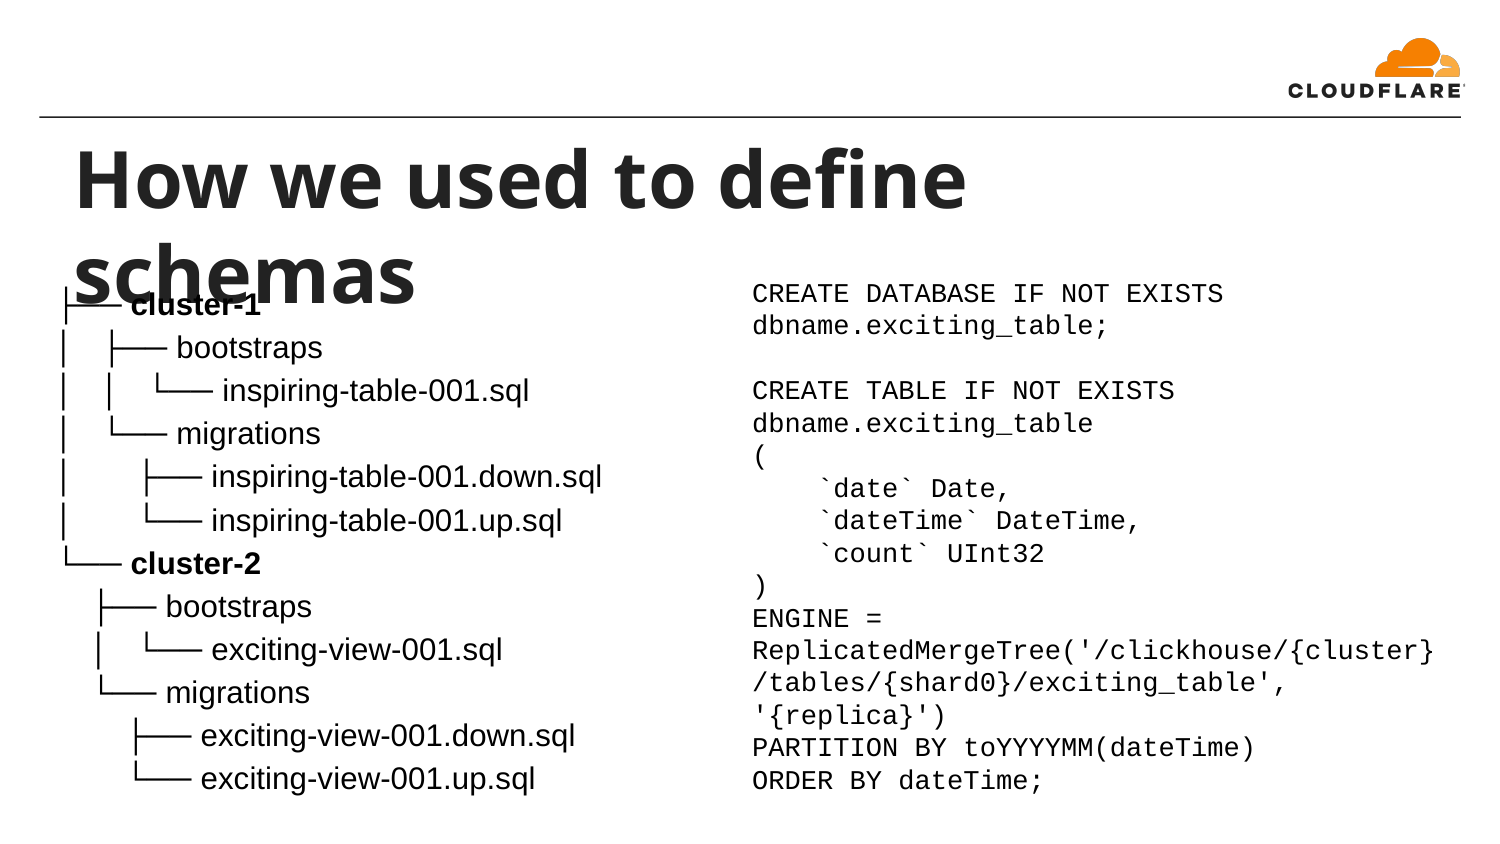

# How we used to define schemas
CREATE DATABASE IF NOT EXISTS dbname.exciting_table;
CREATE TABLE IF NOT EXISTS dbname.exciting_table
(
 `date` Date,
 `dateTime` DateTime,
 `count` UInt32
)
ENGINE = ReplicatedMergeTree('/clickhouse/{cluster}/tables/{shard0}/exciting_table', '{replica}')
PARTITION BY toYYYYMM(dateTime)
ORDER BY dateTime;
├── cluster-1
│ ├── bootstraps
│ │ └── inspiring-table-001.sql
│ └── migrations
│ ├── inspiring-table-001.down.sql
│ └── inspiring-table-001.up.sql
└── cluster-2
 ├── bootstraps
 │ └── exciting-view-001.sql
 └── migrations
 ├── exciting-view-001.down.sql
 └── exciting-view-001.up.sql